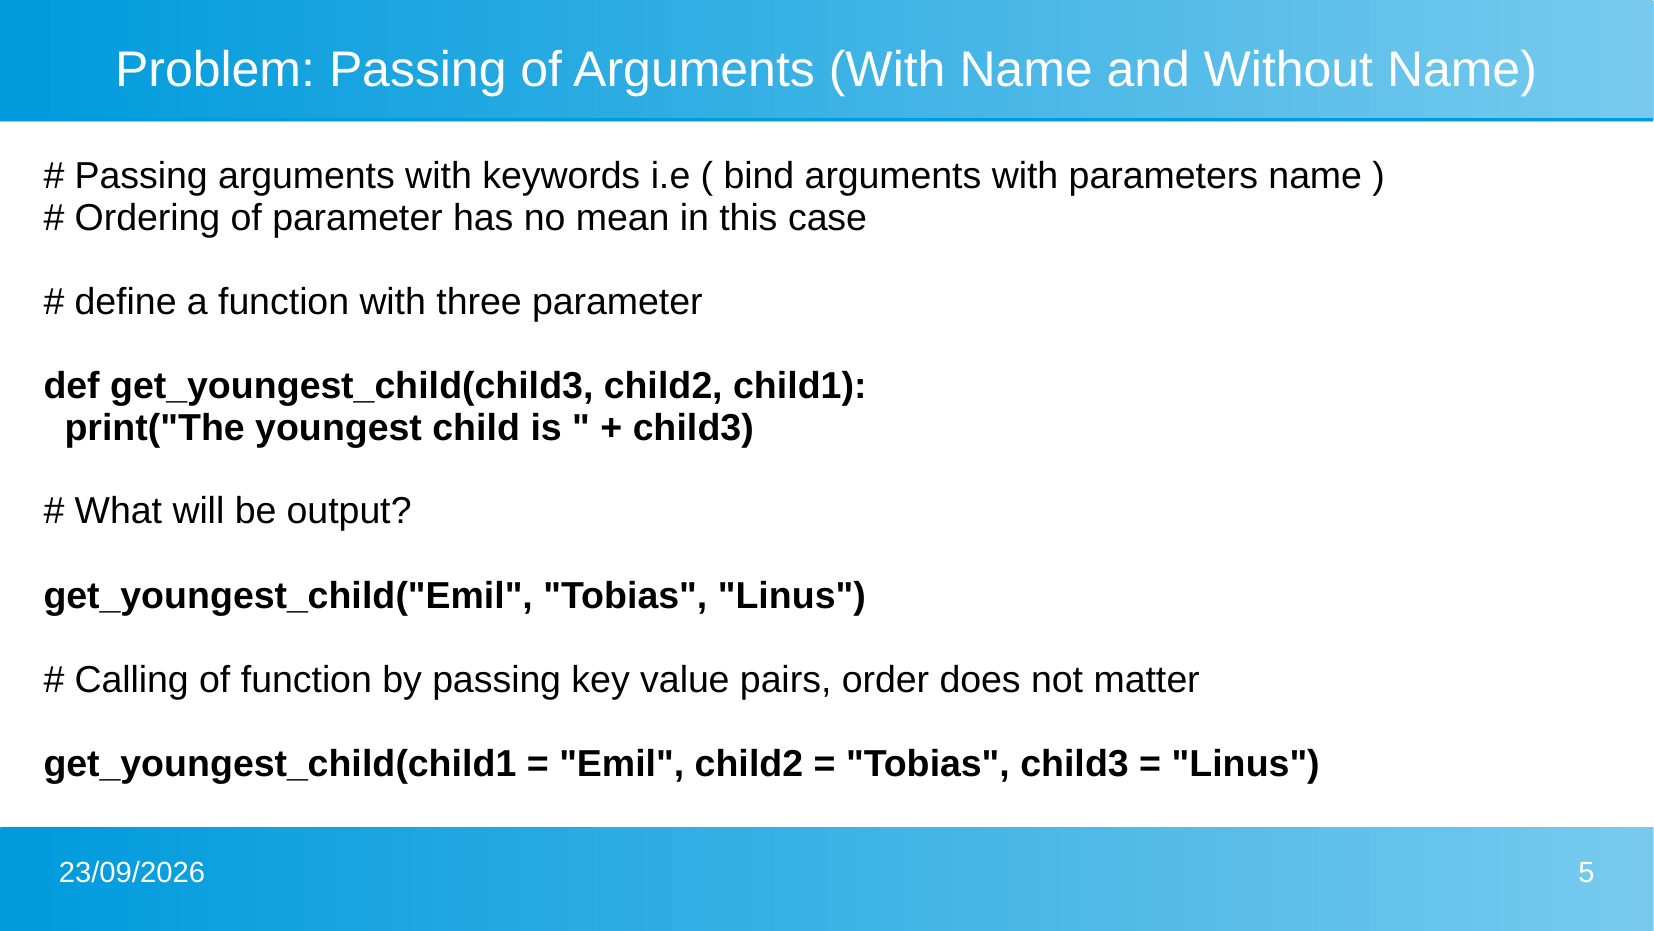

# Problem: Passing of Arguments (With Name and Without Name)
# Passing arguments with keywords i.e ( bind arguments with parameters name )
# Ordering of parameter has no mean in this case
# define a function with three parameter
def get_youngest_child(child3, child2, child1):
 print("The youngest child is " + child3)
# What will be output?
get_youngest_child("Emil", "Tobias", "Linus")
# Calling of function by passing key value pairs, order does not matter
get_youngest_child(child1 = "Emil", child2 = "Tobias", child3 = "Linus")
5